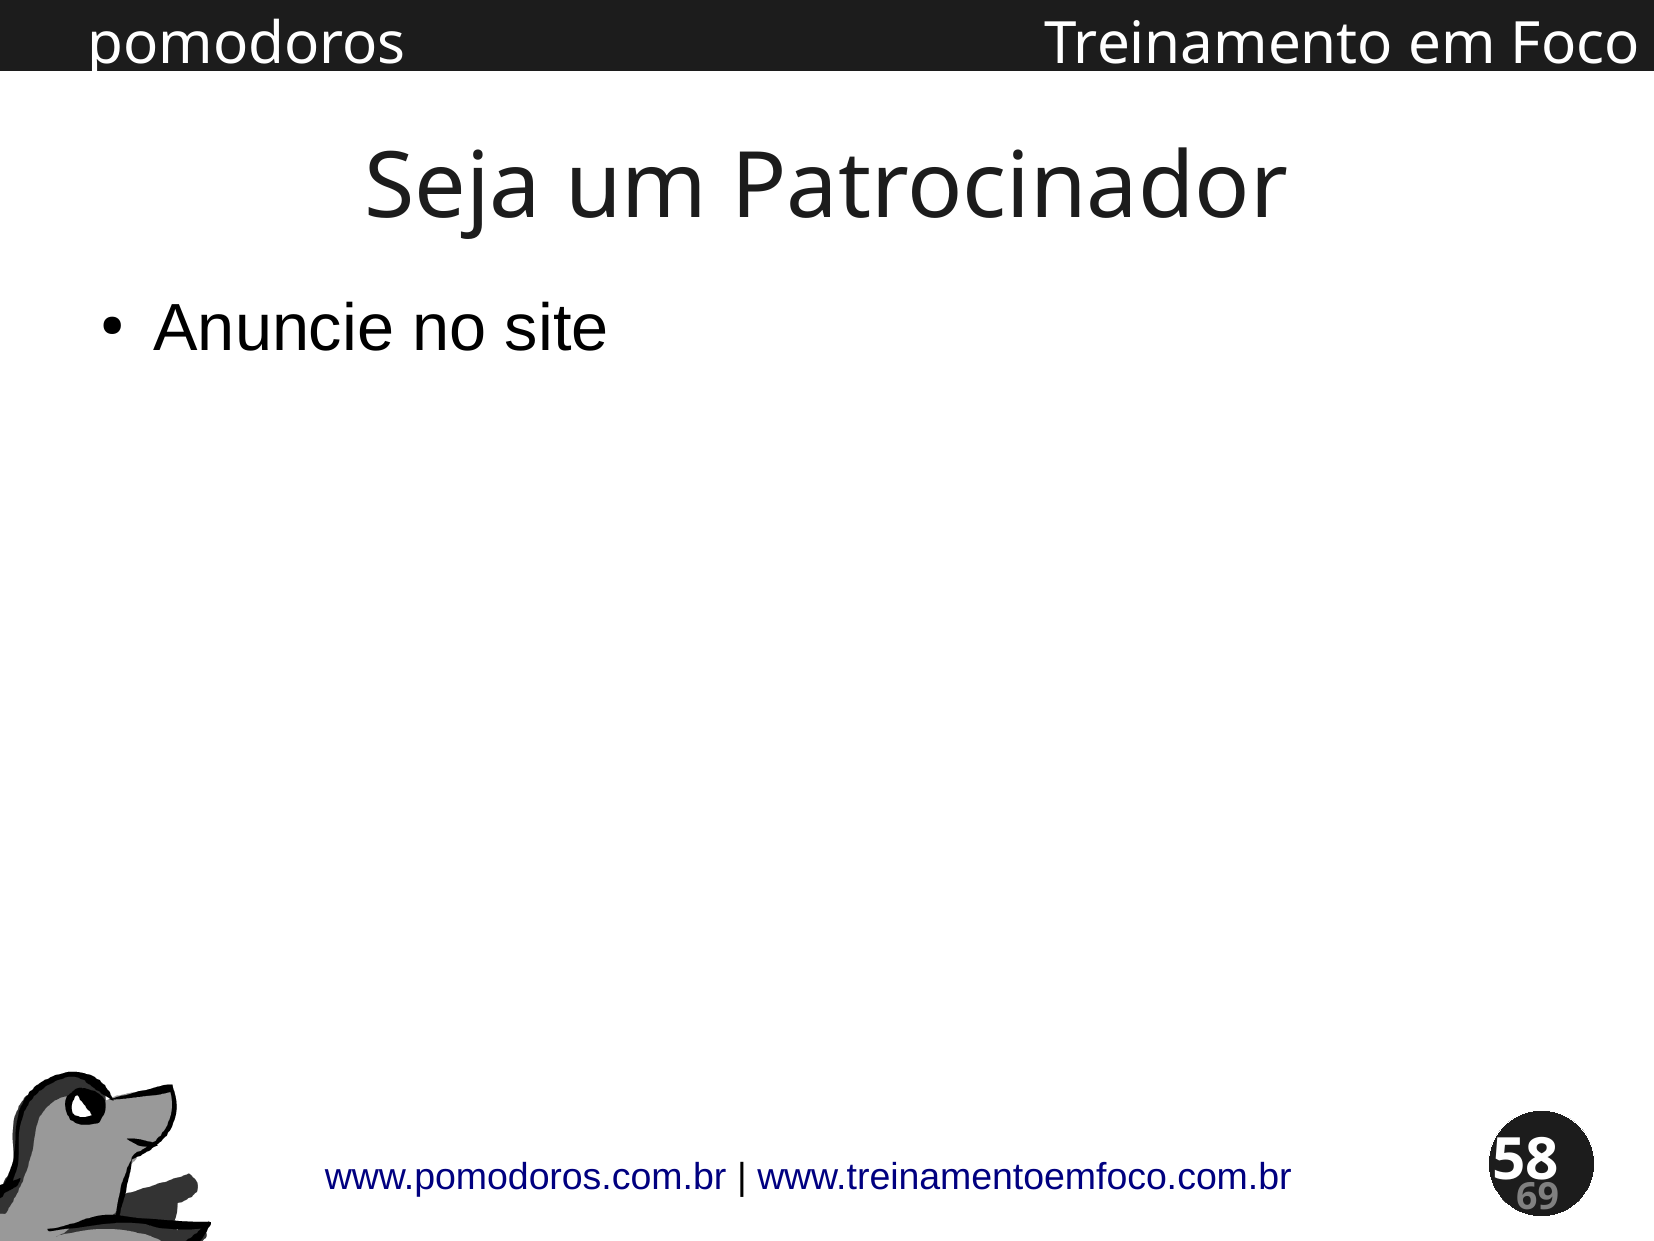

# Seja um Patrocinador
Anuncie no site